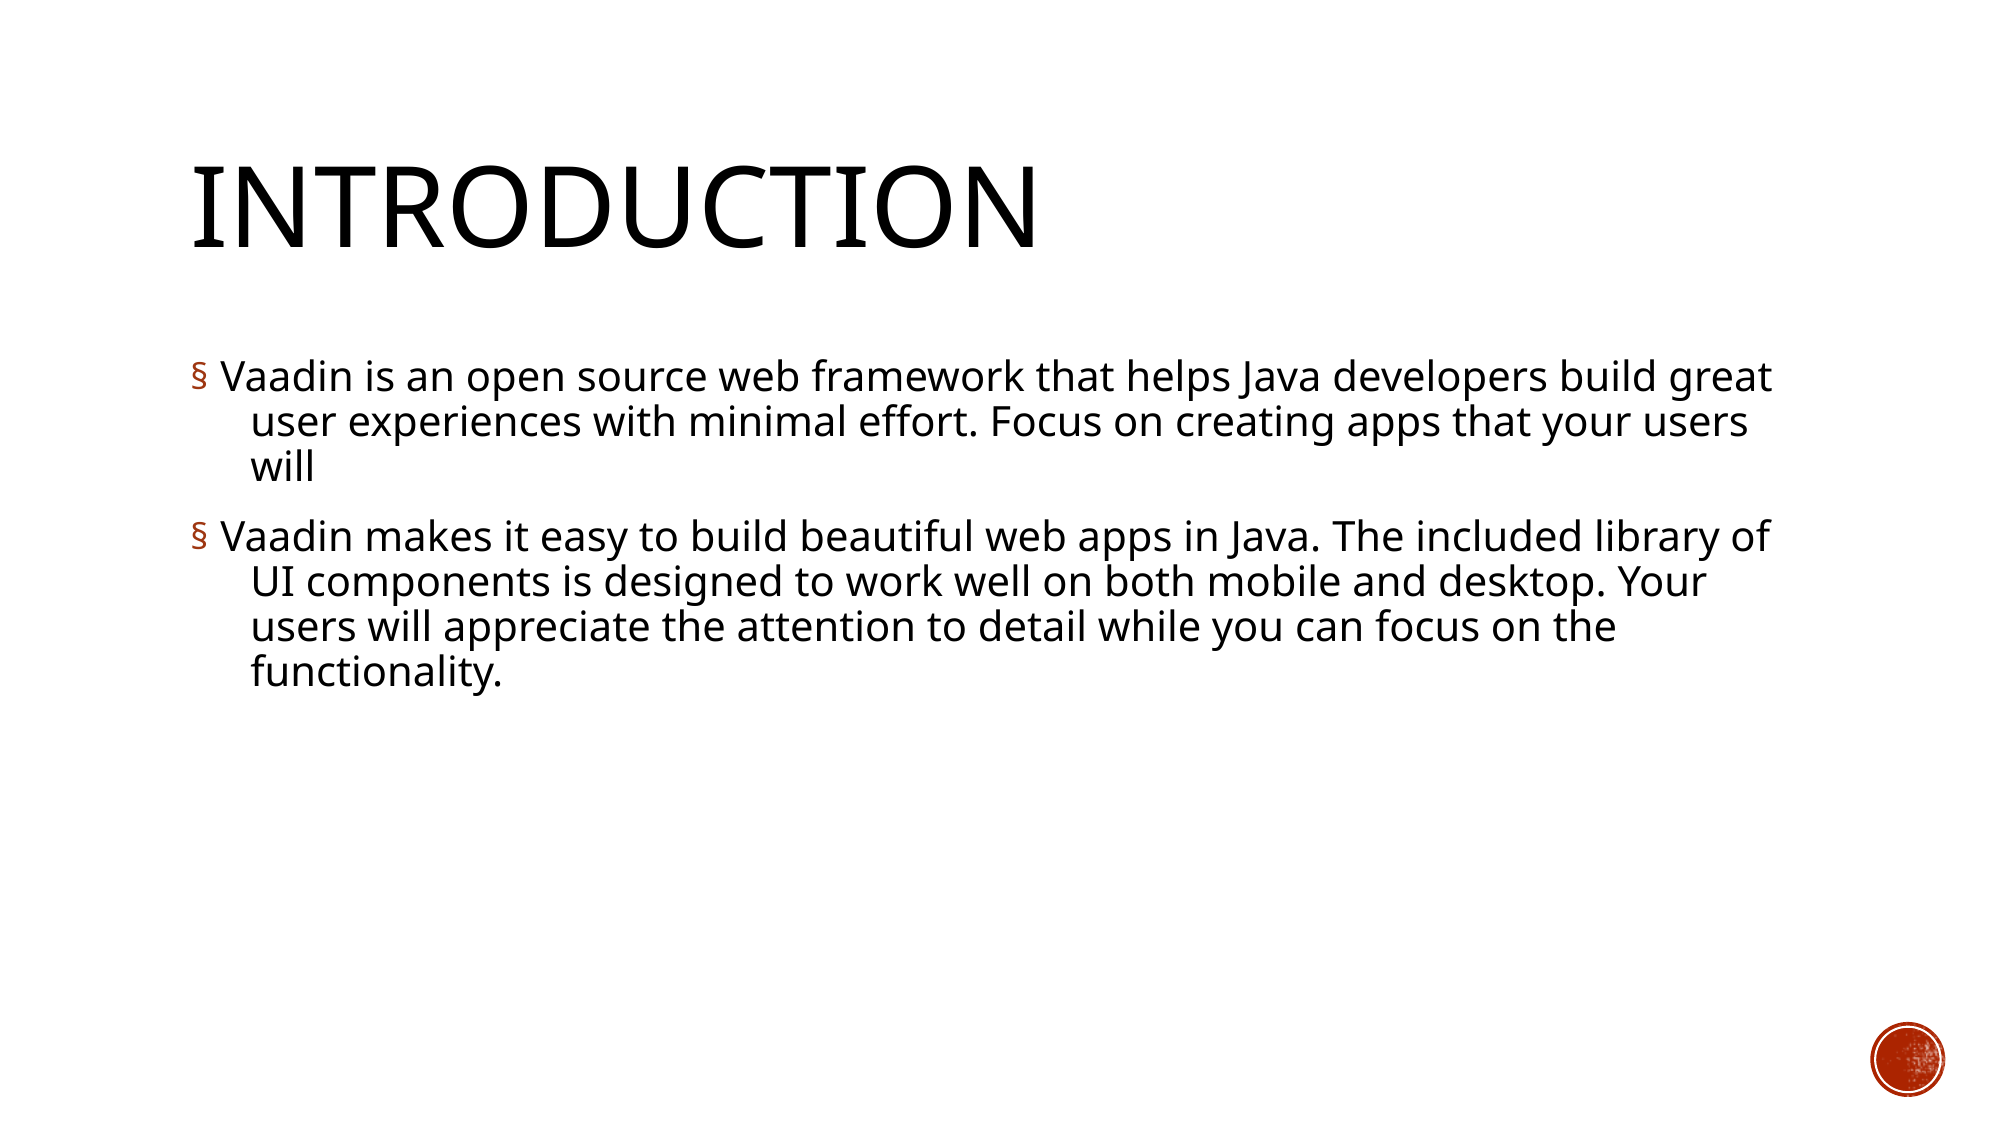

# Introduction
Vaadin is an open source web framework that helps Java developers build great user experiences with minimal effort. Focus on creating apps that your users will
Vaadin makes it easy to build beautiful web apps in Java. The included library of UI components is designed to work well on both mobile and desktop. Your users will appreciate the attention to detail while you can focus on the functionality.